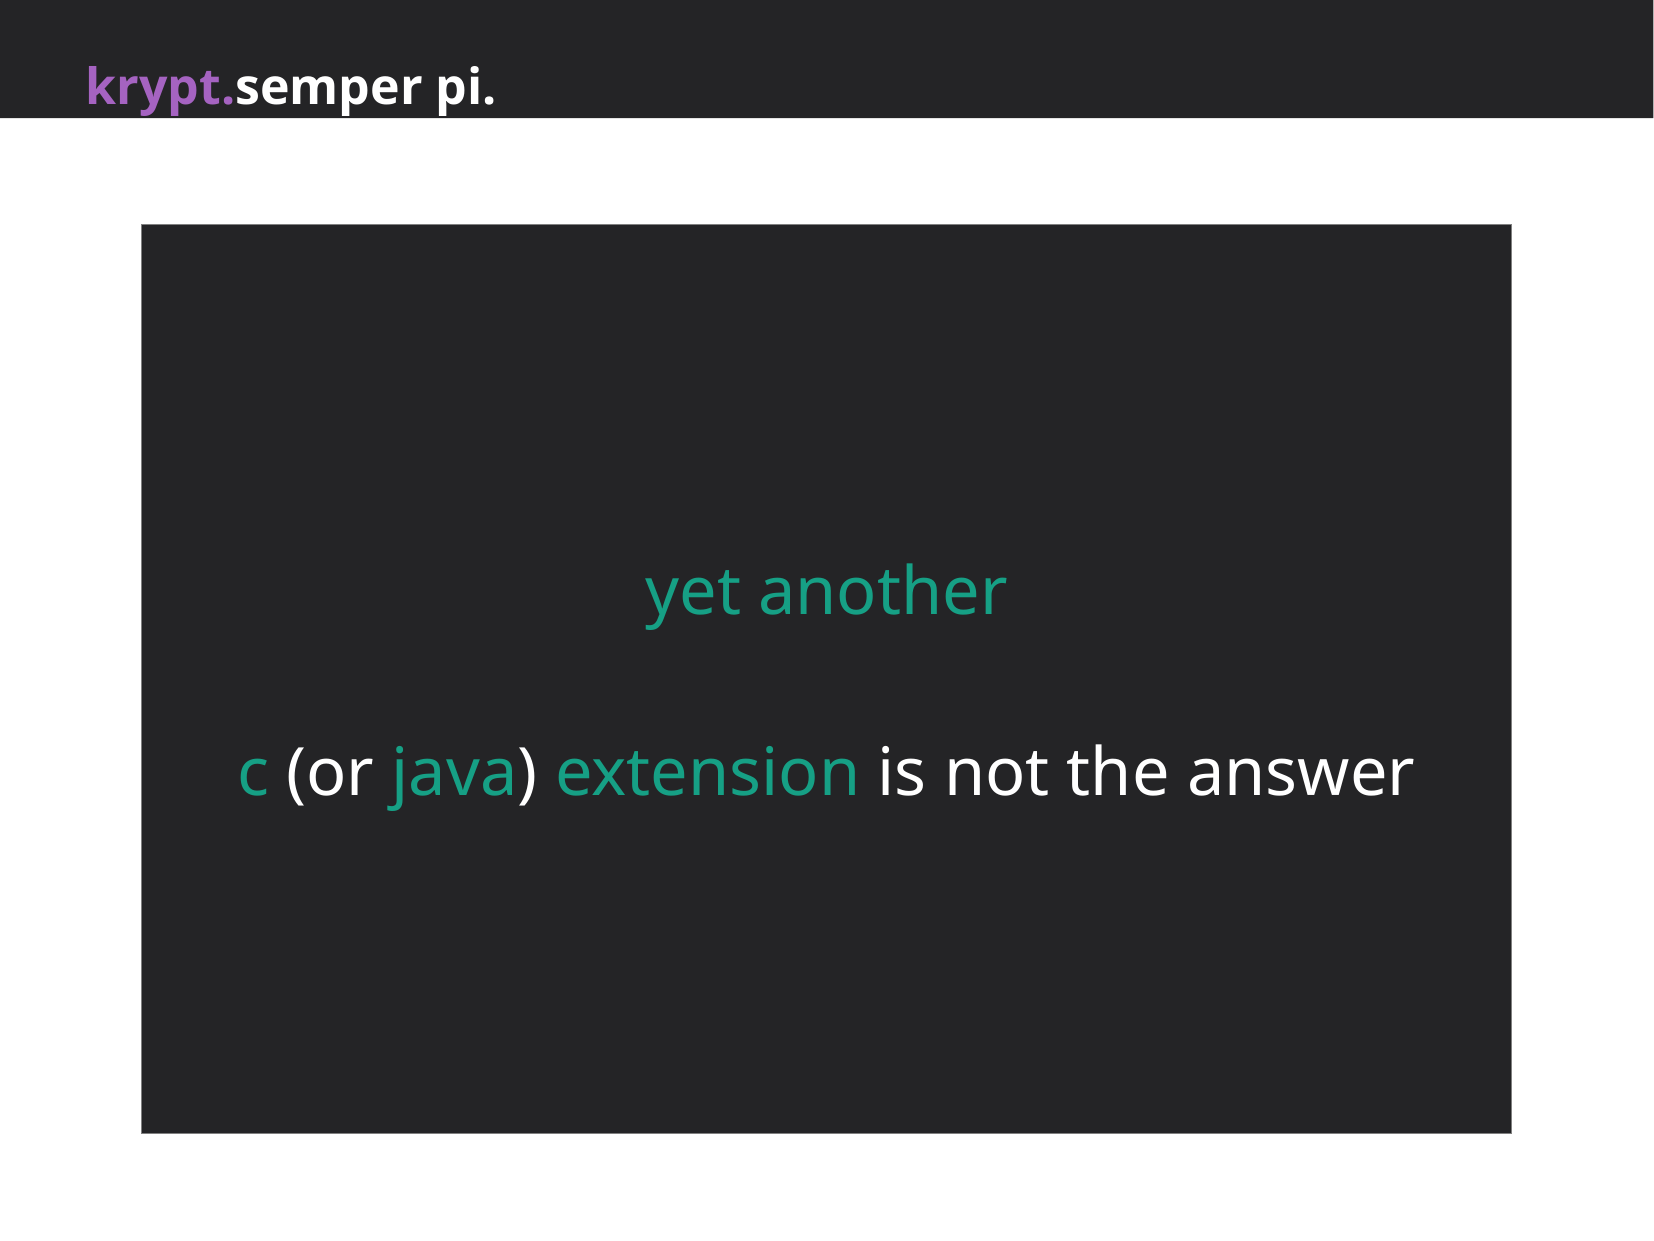

krypt.semper pi.
yet another
c (or java) extension is not the answer
krypt first of all is a framework